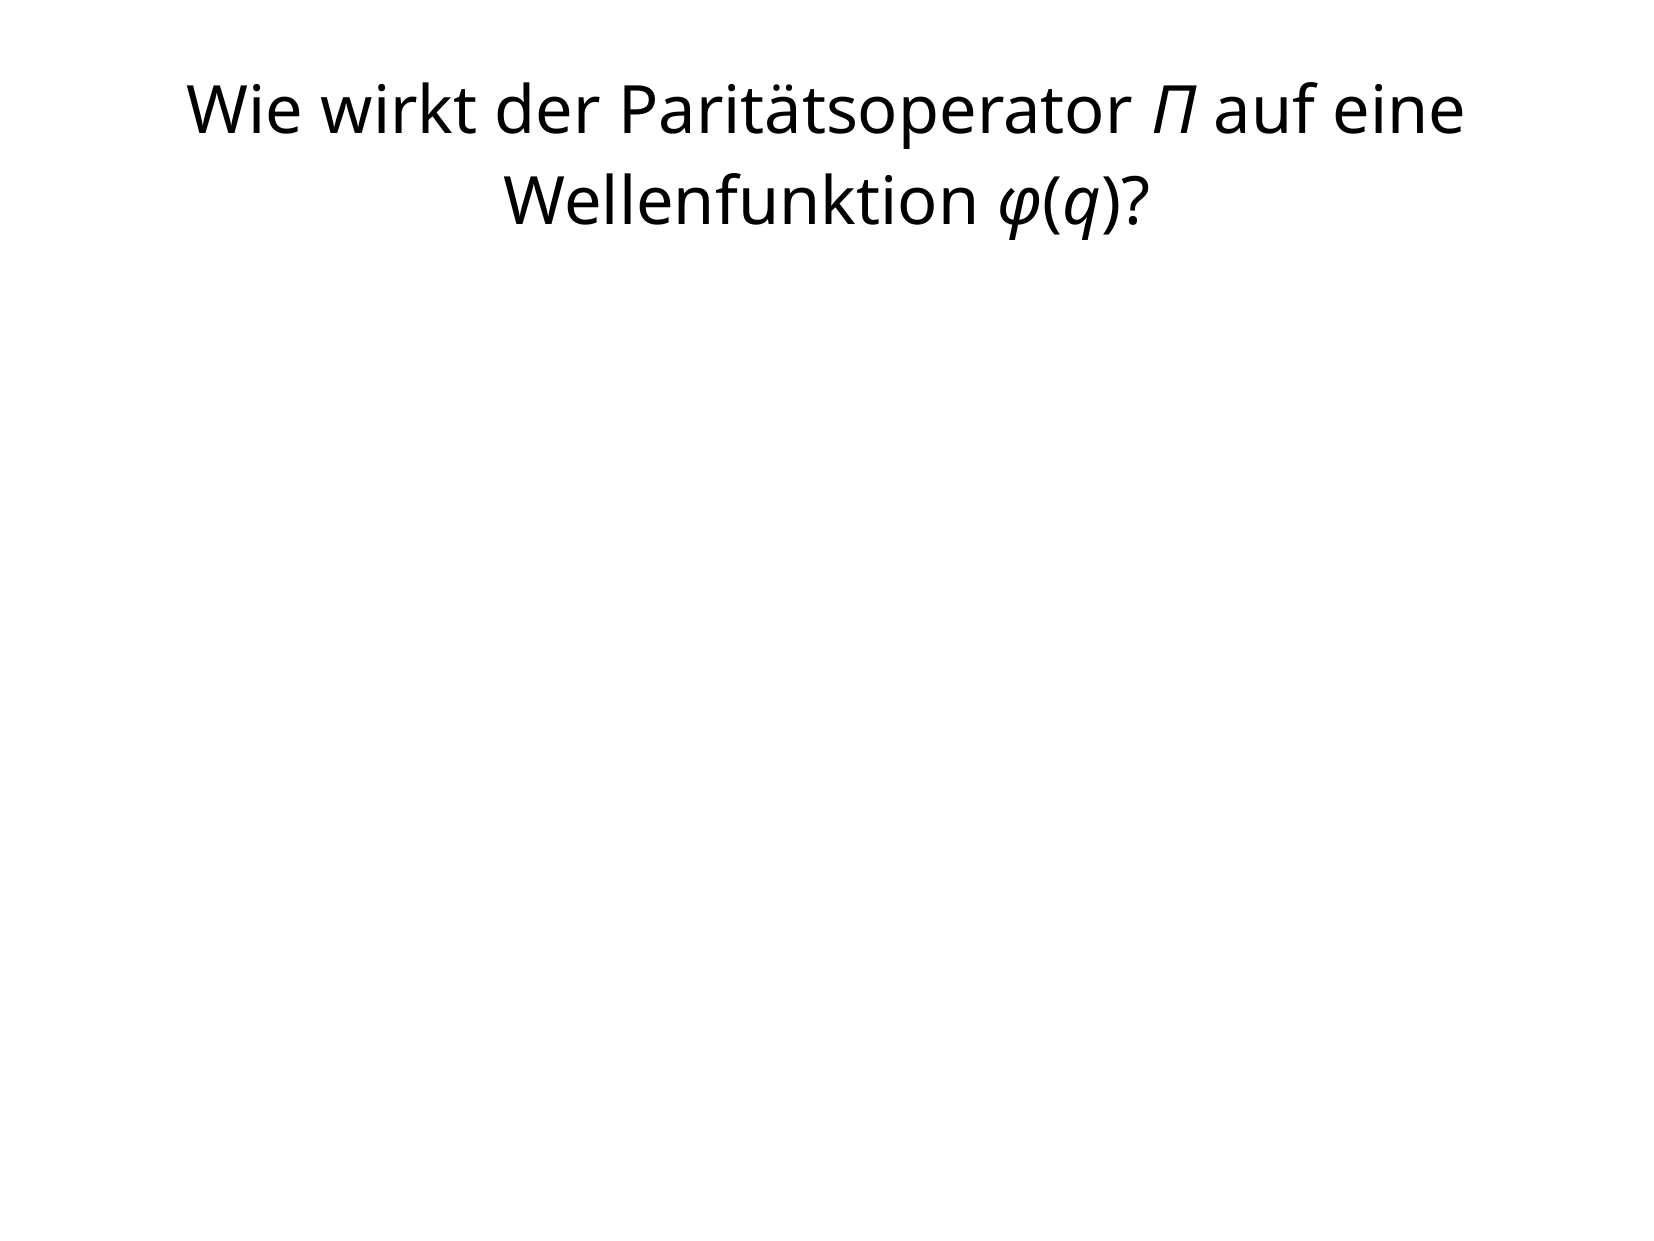

# Wie wirkt der Paritätsoperator Π auf eine Wellenfunktion φ(q)?